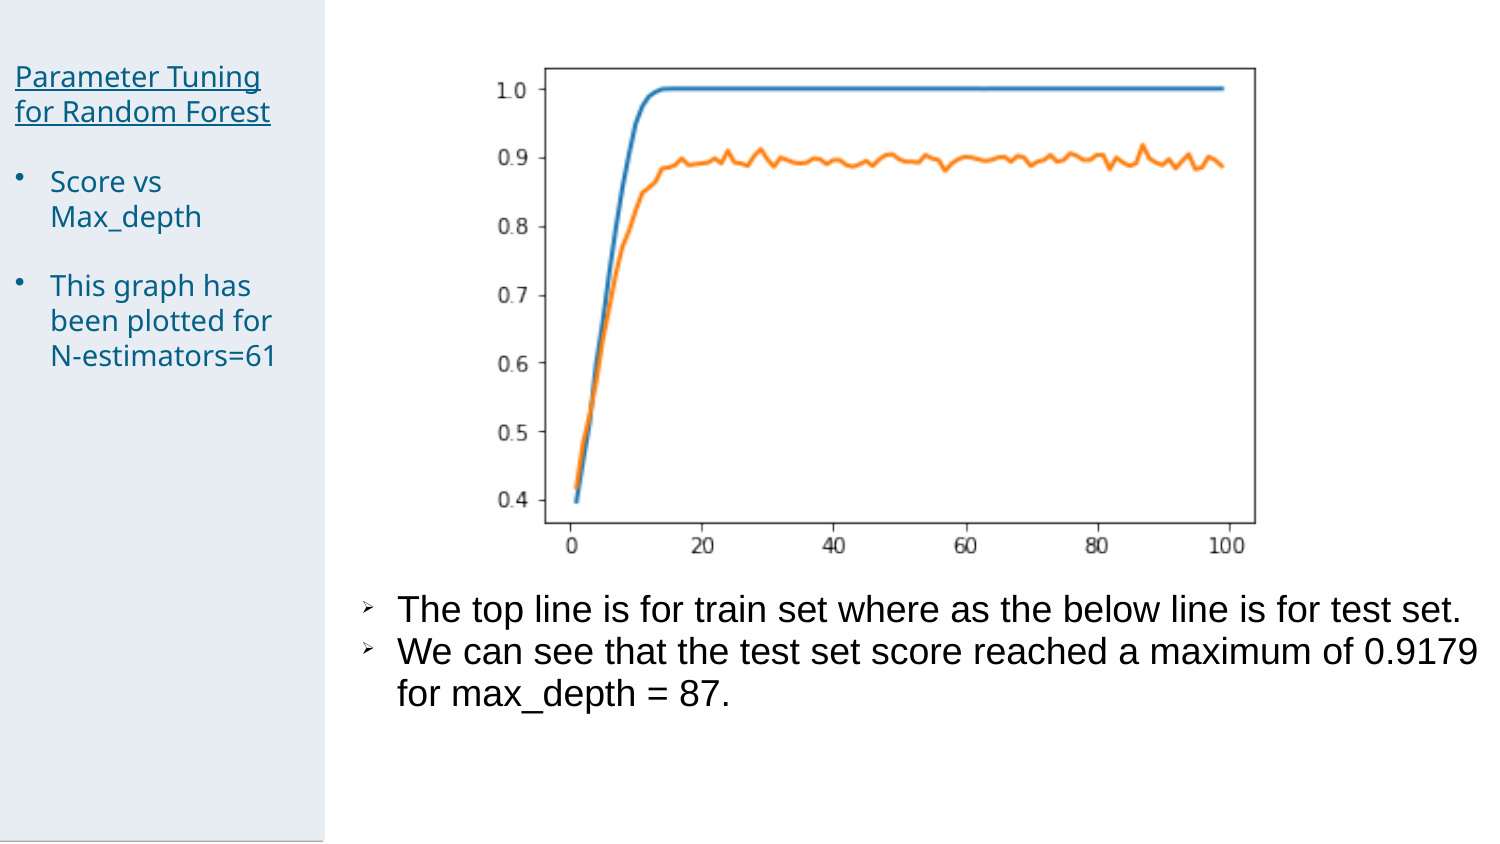

Parameter Tuning for Random Forest
Score vs Max_depth
This graph has been plotted for N-estimators=61
The top line is for train set where as the below line is for test set.
We can see that the test set score reached a maximum of 0.9179
for max_depth = 87.